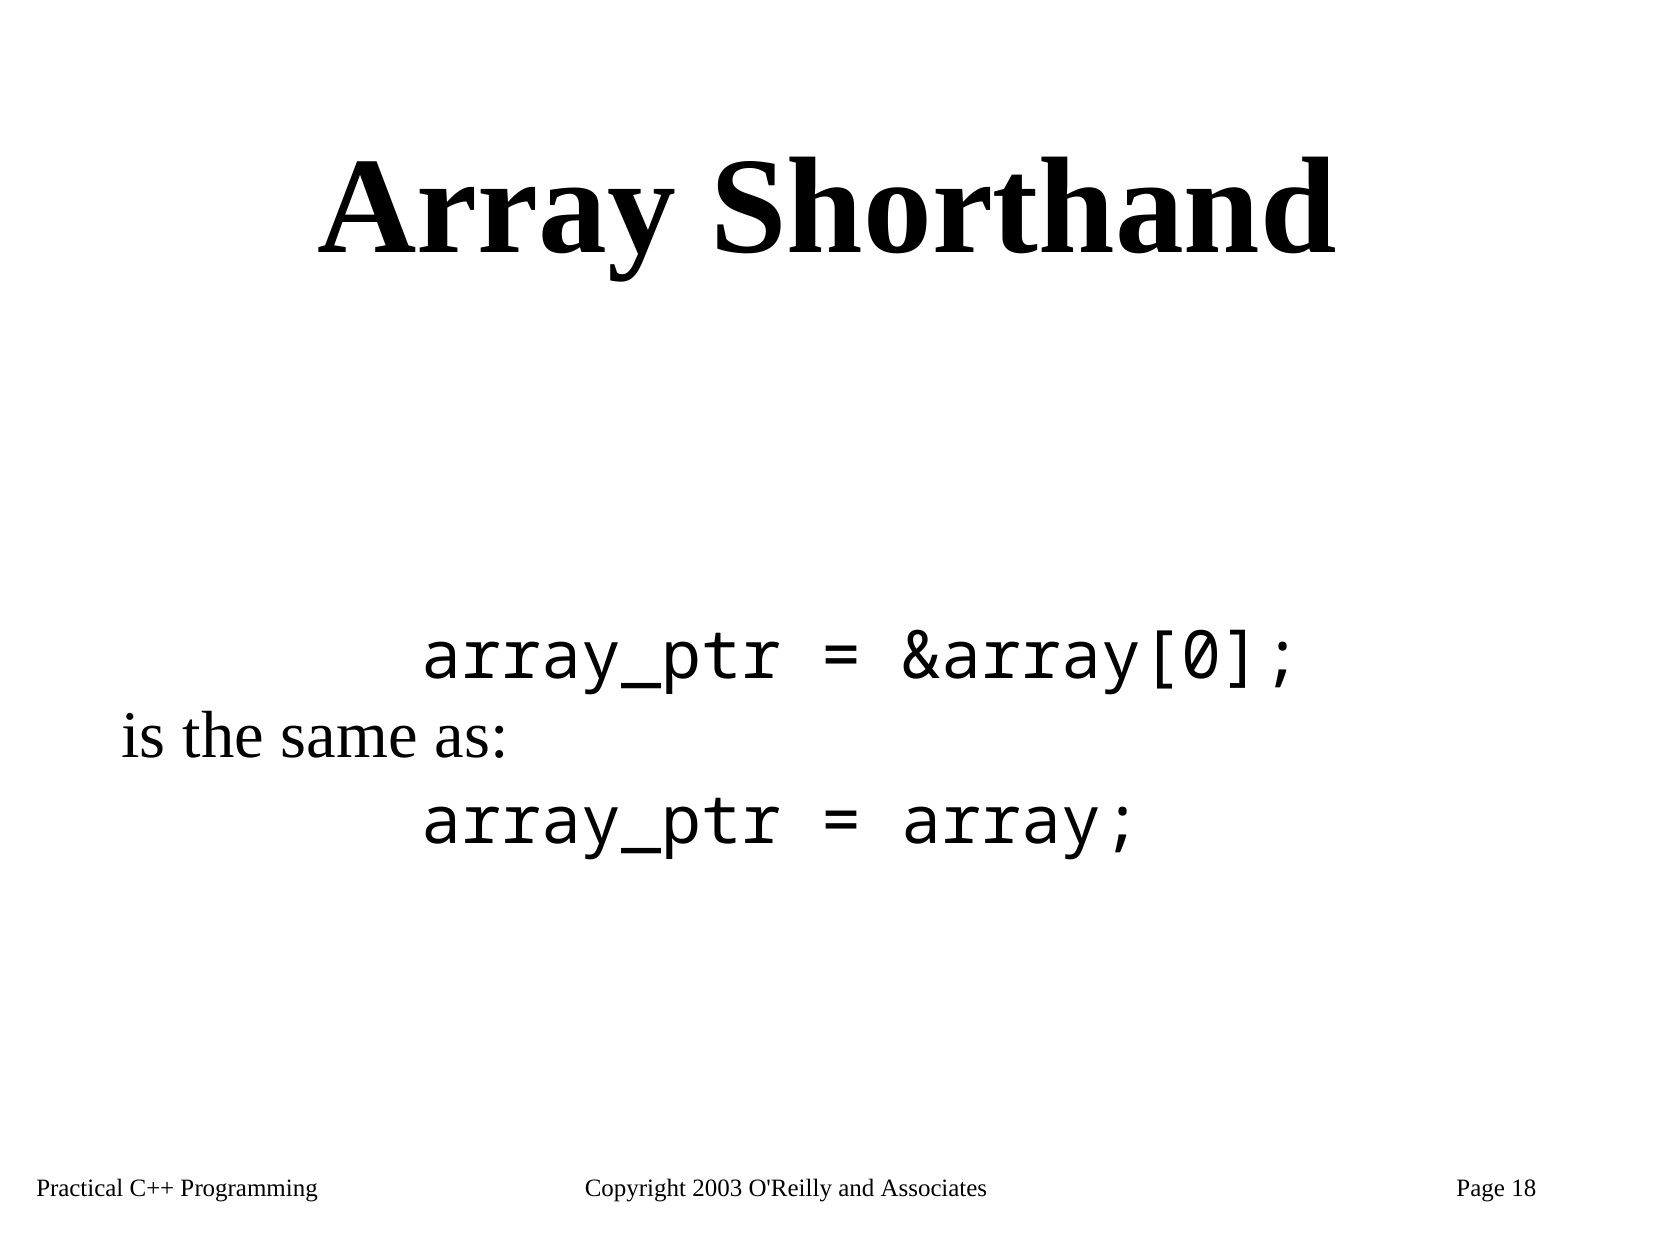

# Array Shorthand
		array_ptr = &array[0];
is the same as:
		array_ptr = array;